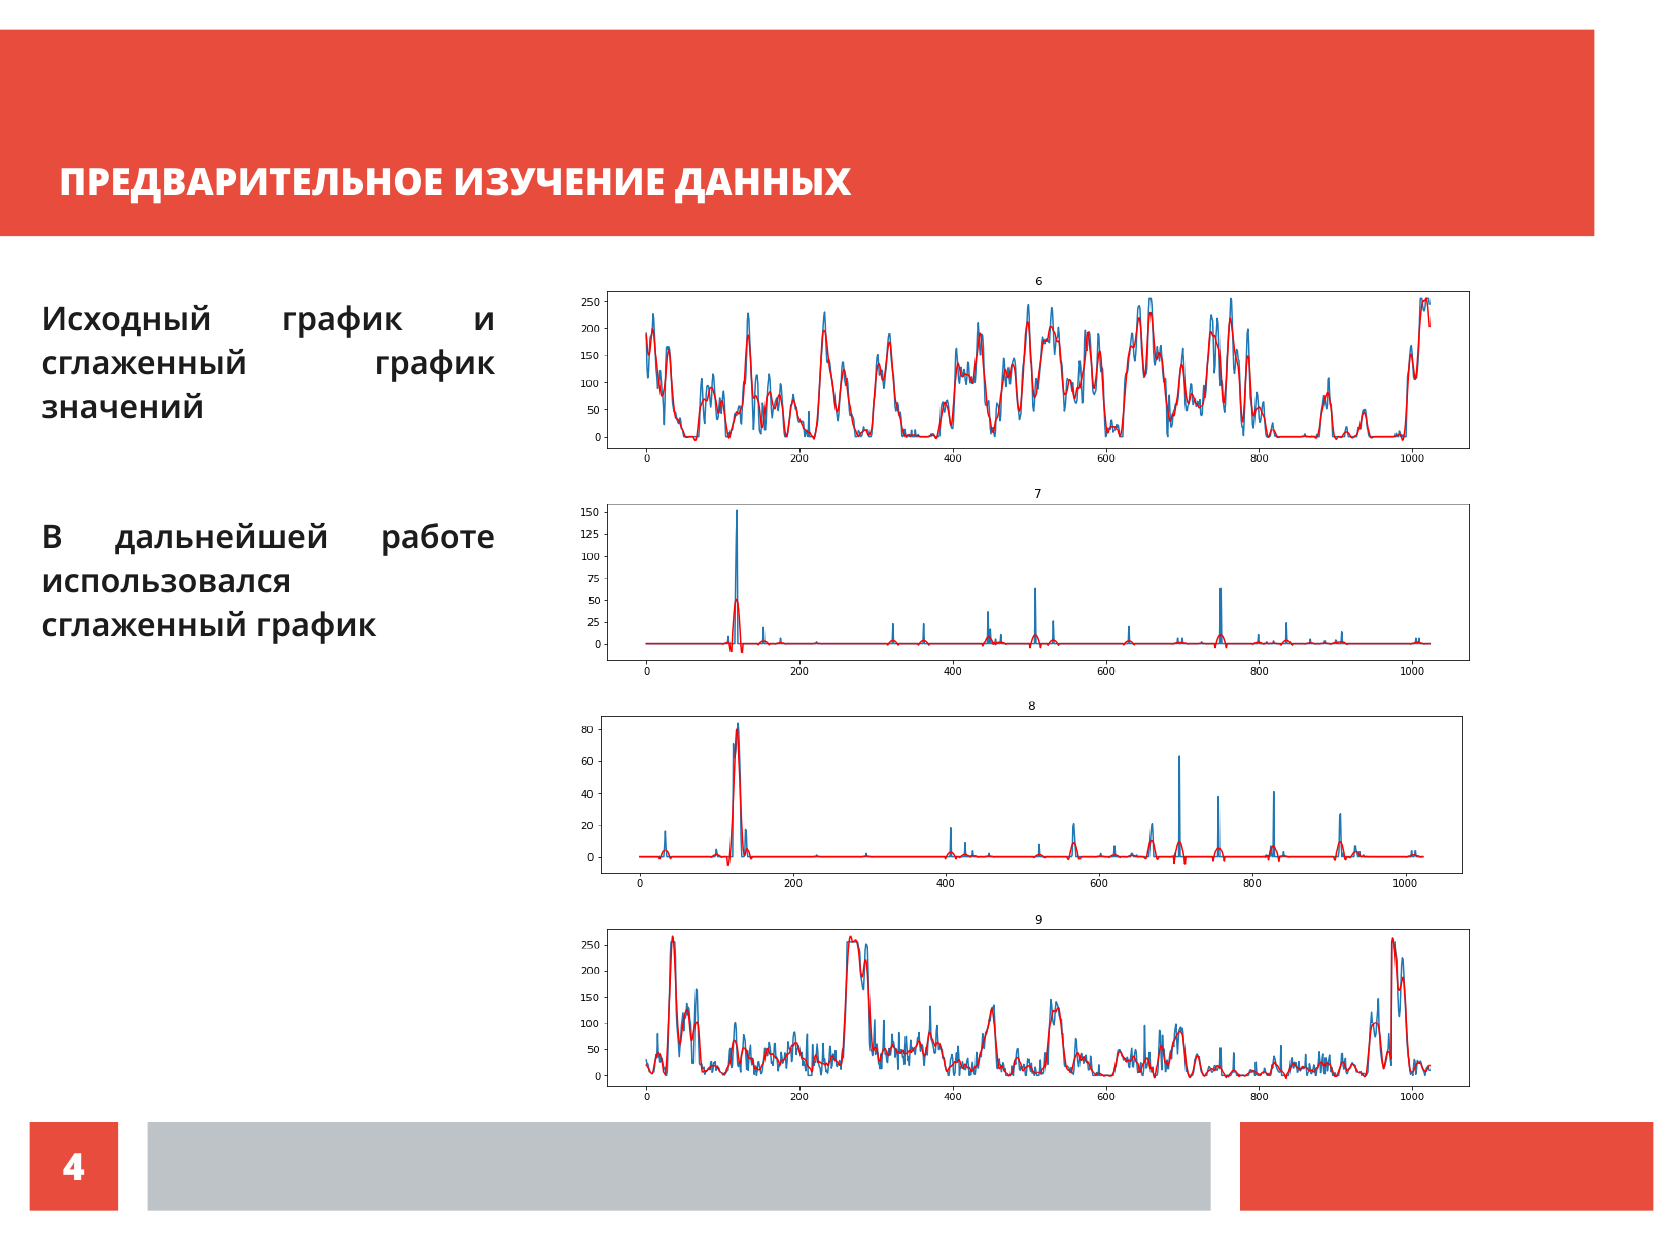

# ПРЕДВАРИТЕЛЬНОЕ ИЗУЧЕНИЕ ДАННЫХ
Исходный график и сглаженный график значений
В дальнейшей работе использовался сглаженный график
4